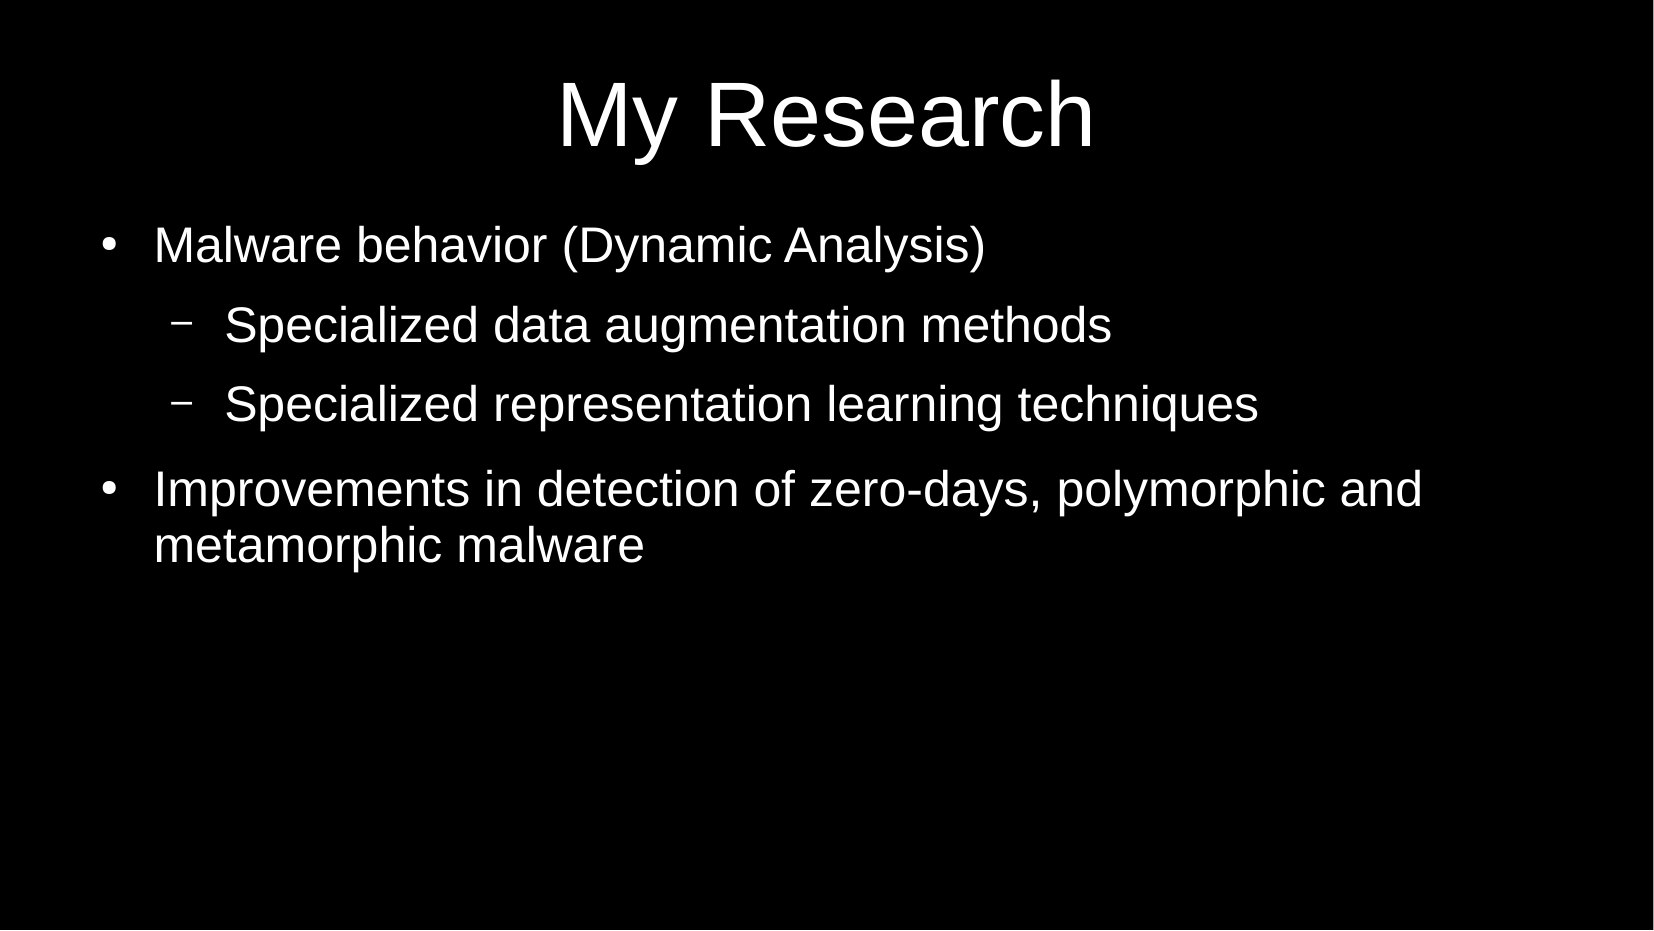

# My Research
Malware behavior (Dynamic Analysis)
Specialized data augmentation methods
Specialized representation learning techniques
Improvements in detection of zero-days, polymorphic and metamorphic malware